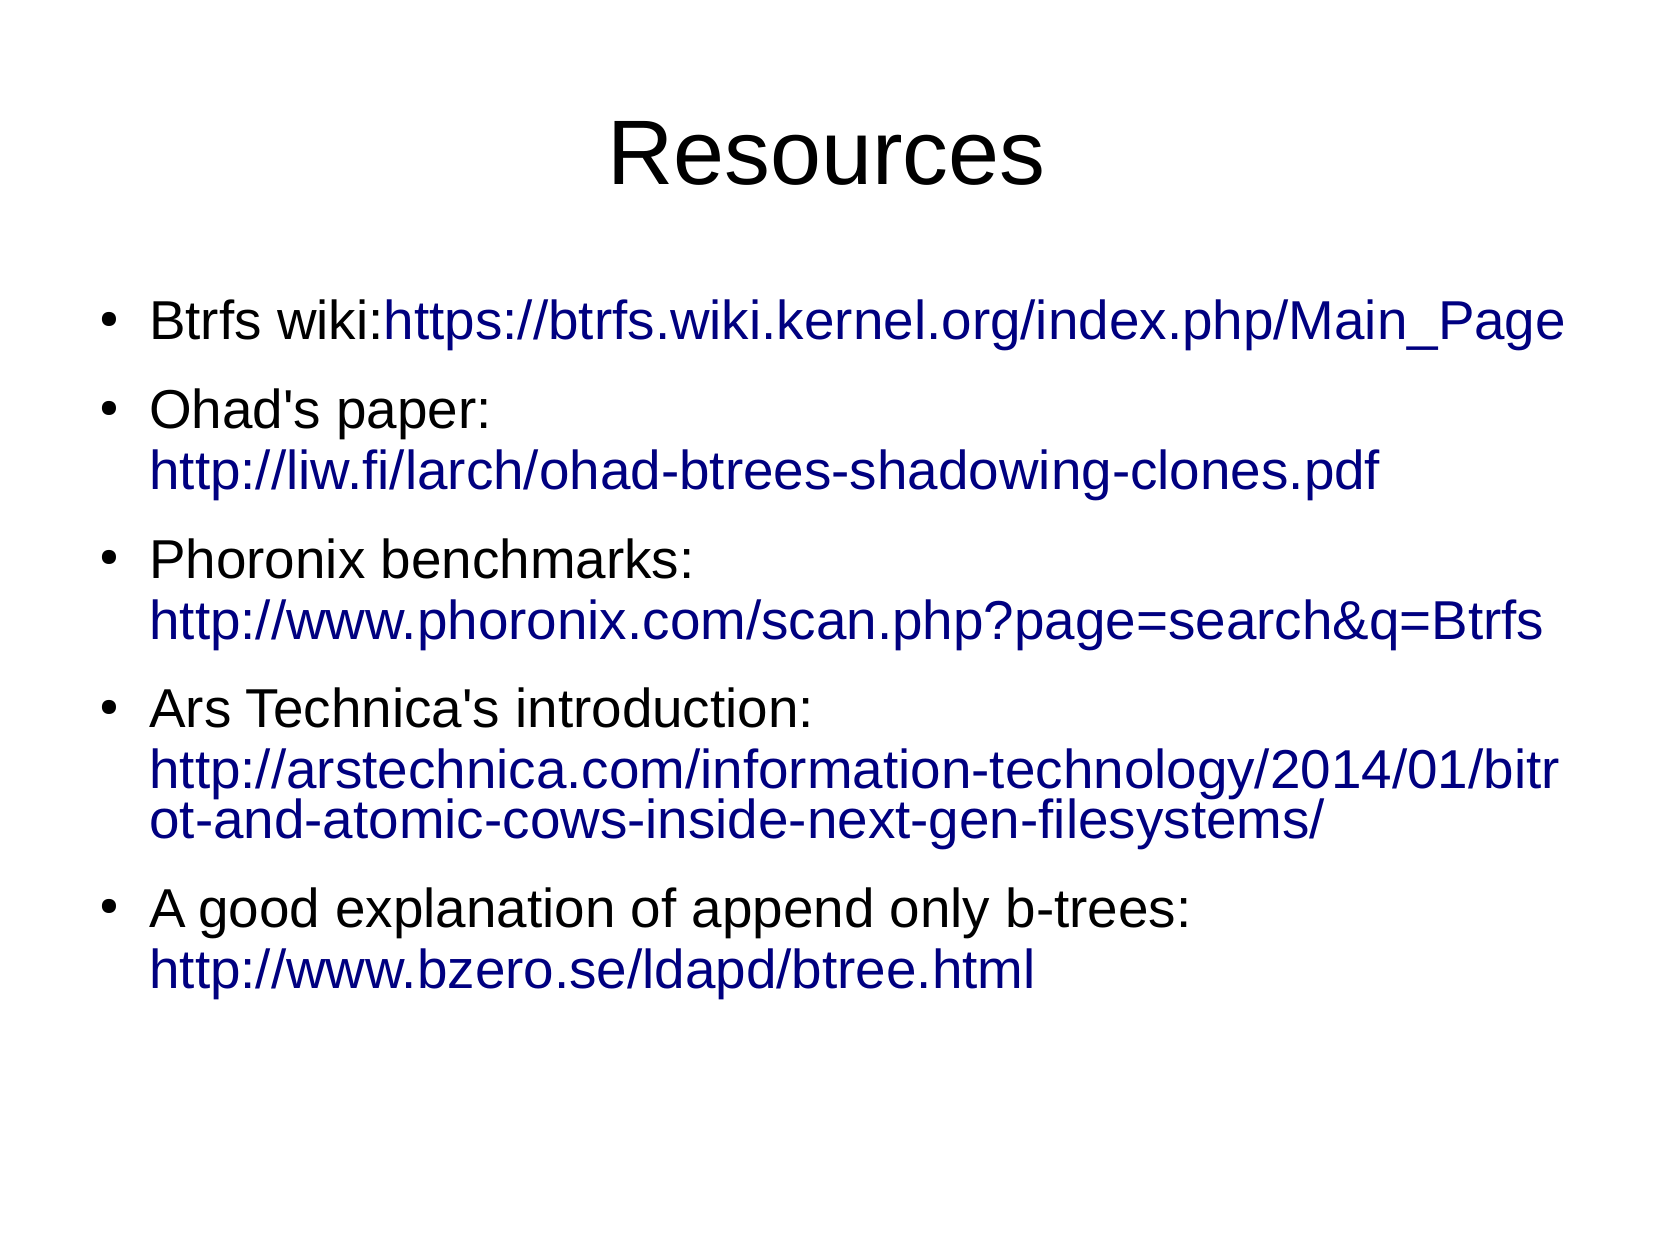

# Resources
Btrfs wiki:https://btrfs.wiki.kernel.org/index.php/Main_Page
Ohad's paper:http://liw.fi/larch/ohad-btrees-shadowing-clones.pdf
Phoronix benchmarks:http://www.phoronix.com/scan.php?page=search&q=Btrfs
Ars Technica's introduction: http://arstechnica.com/information-technology/2014/01/bitrot-and-atomic-cows-inside-next-gen-filesystems/
A good explanation of append only b-trees: http://www.bzero.se/ldapd/btree.html